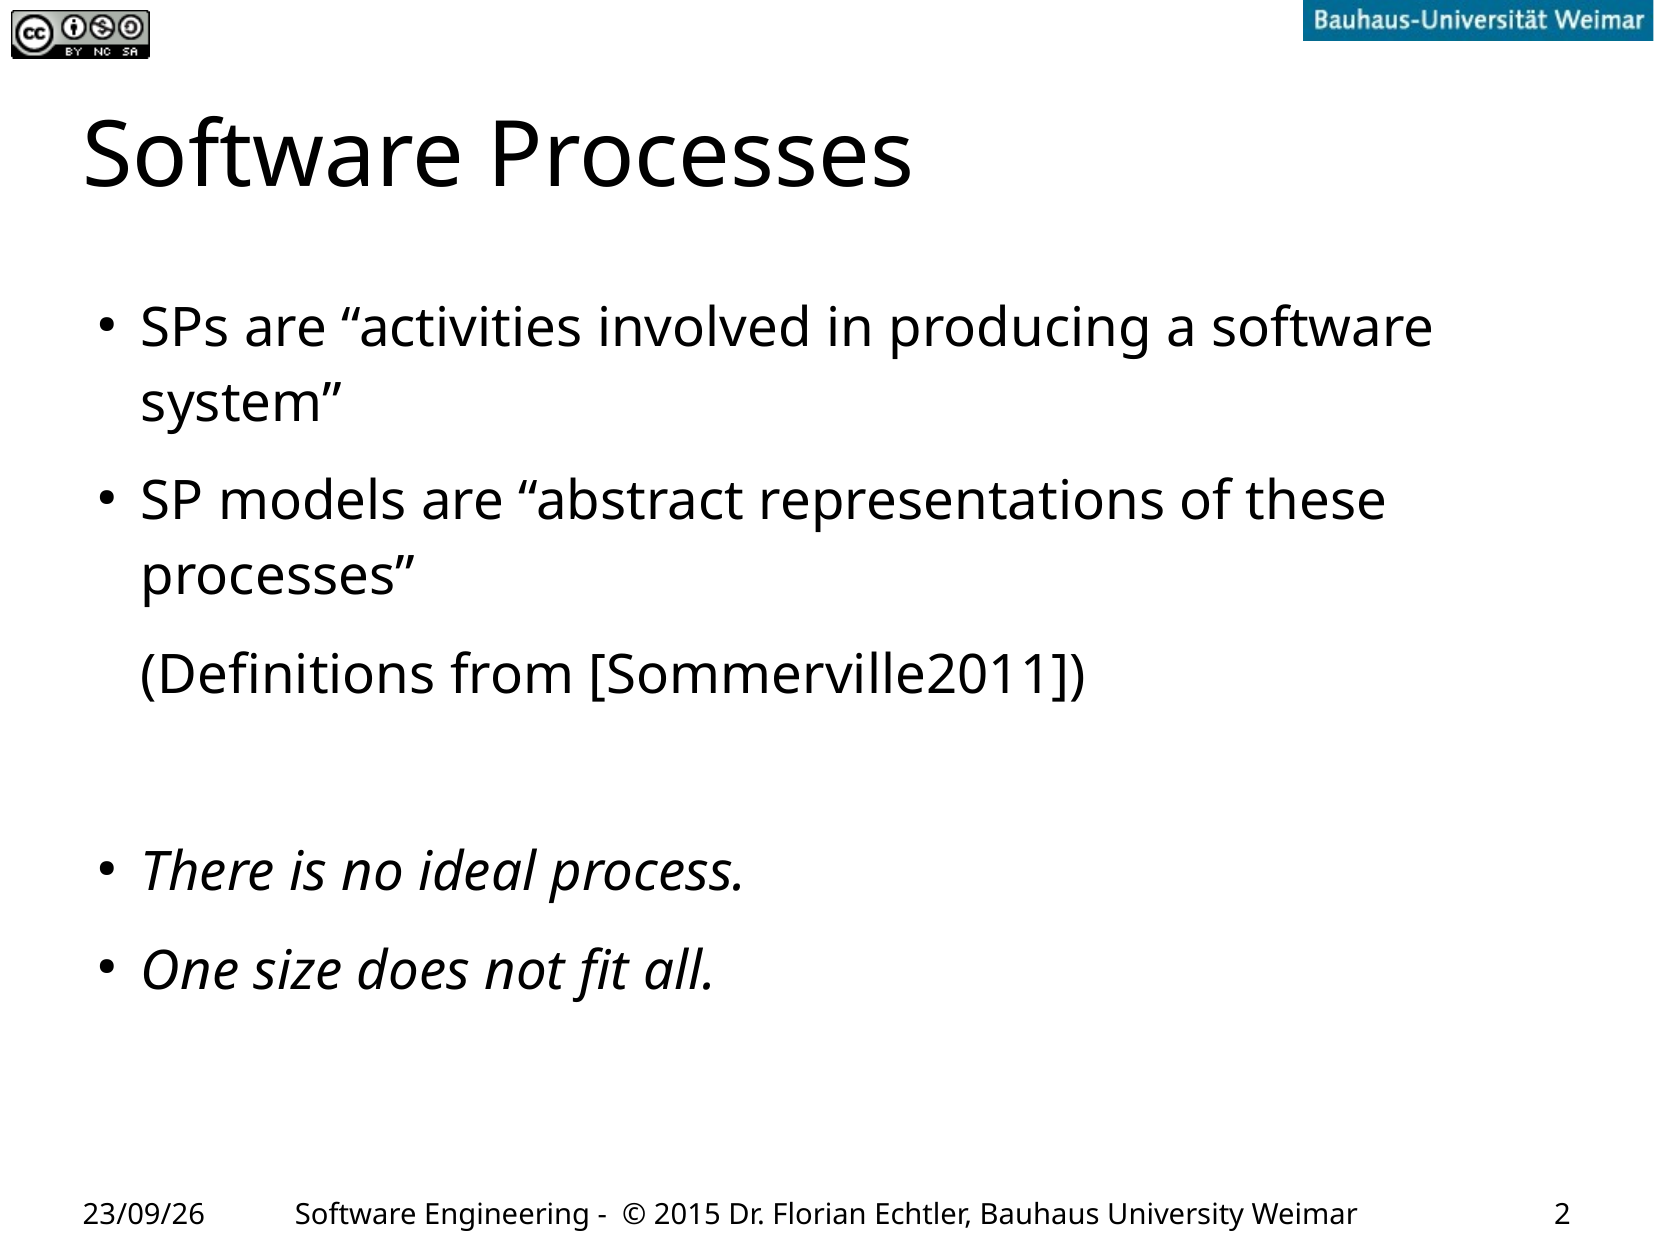

# Software Processes
SPs are “activities involved in producing a software system”
SP models are “abstract representations of these processes”
(Definitions from [Sommerville2011])
There is no ideal process.
One size does not fit all.
Software Engineering - © 2015 Dr. Florian Echtler, Bauhaus University Weimar
2